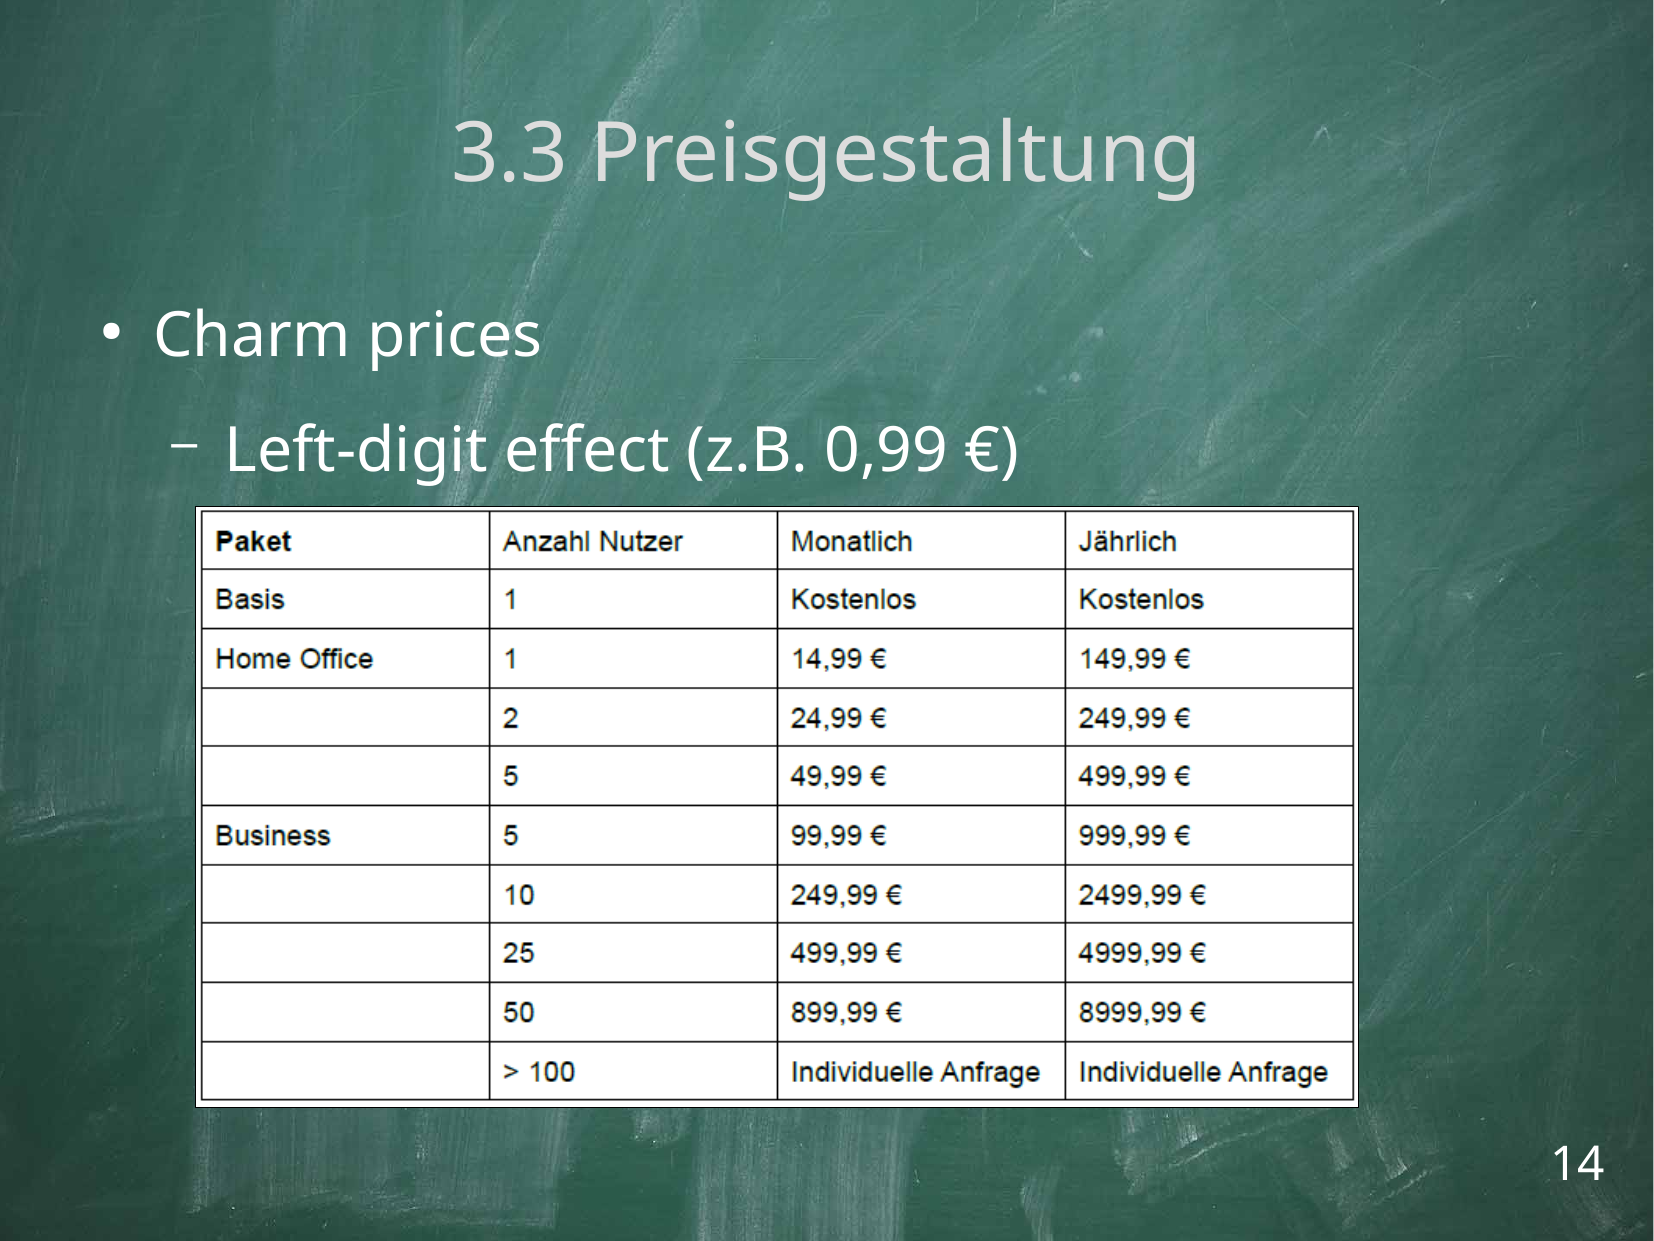

# 3.3 Preisgestaltung
Charm prices
Left-digit effect (z.B. 0,99 €)
14
Mittelstufenprojekt: Personal Kanban